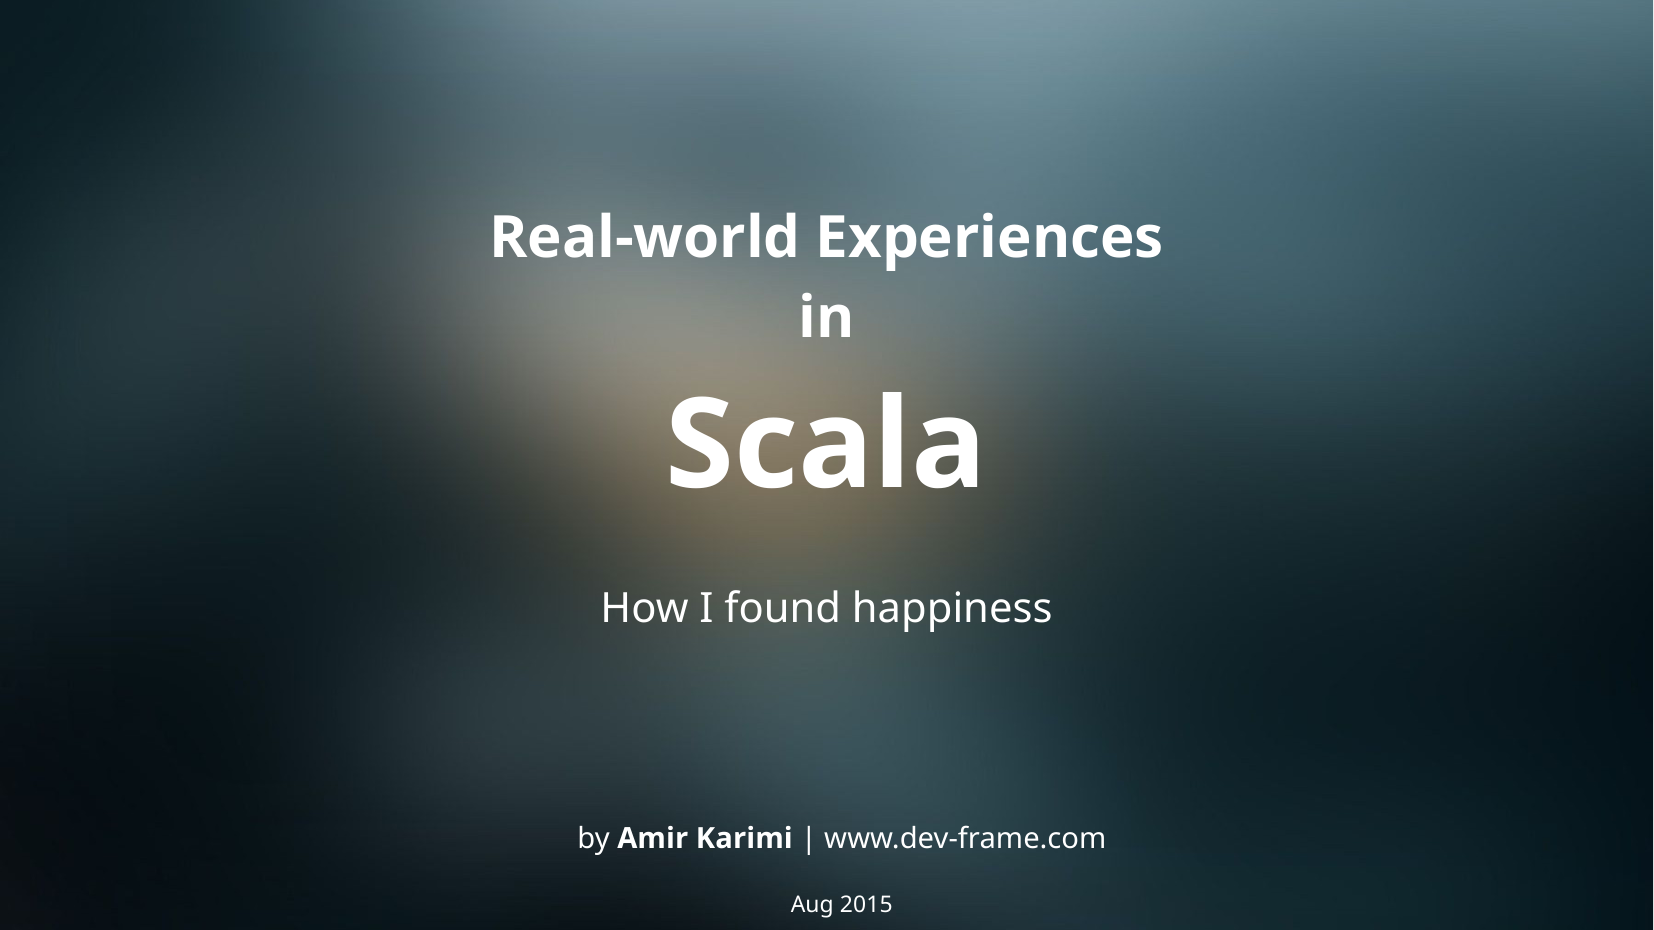

# Real-world Experiences
in
Scala
How I found happiness
by Amir Karimi | www.dev-frame.com
Aug 2015